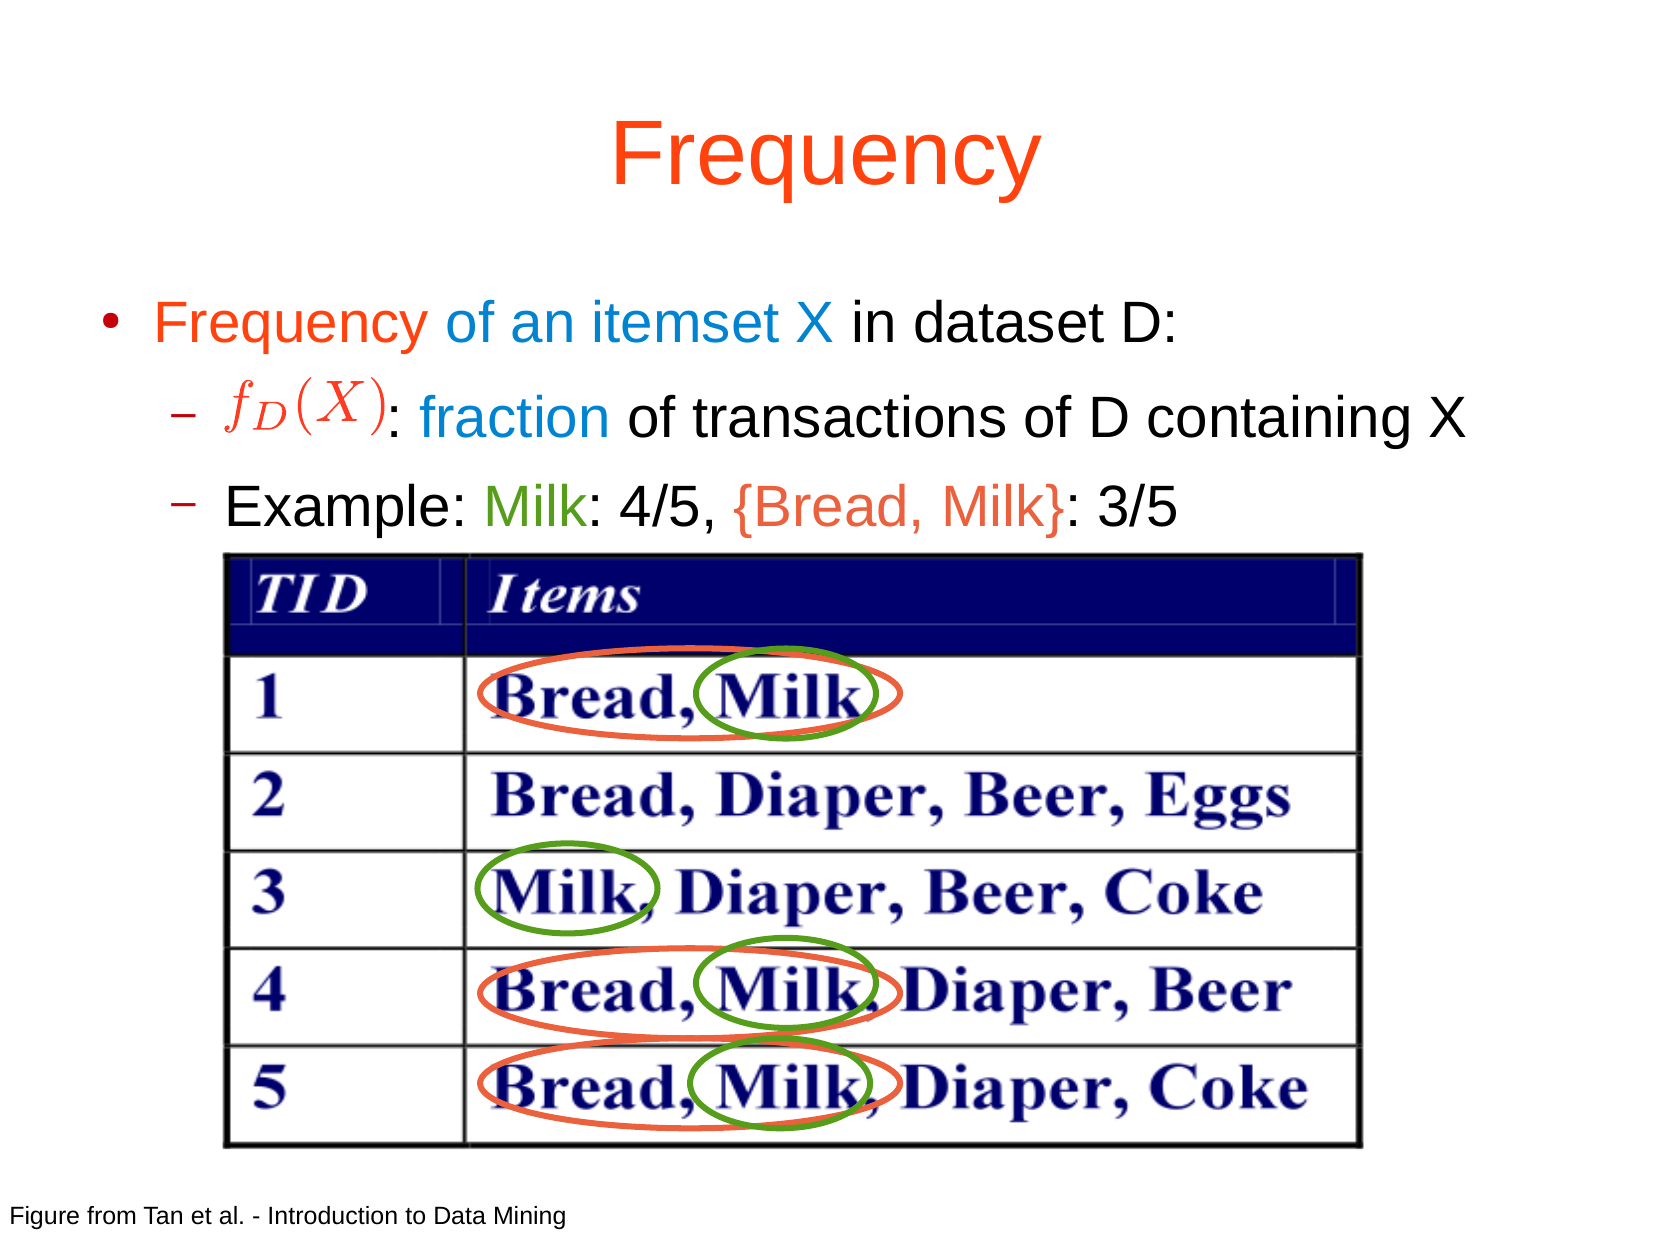

# Frequency
Frequency of an itemset X in dataset D:
 : fraction of transactions of D containing X
Example: Milk: 4/5, {Bread, Milk}: 3/5
Figure from Tan et al. - Introduction to Data Mining